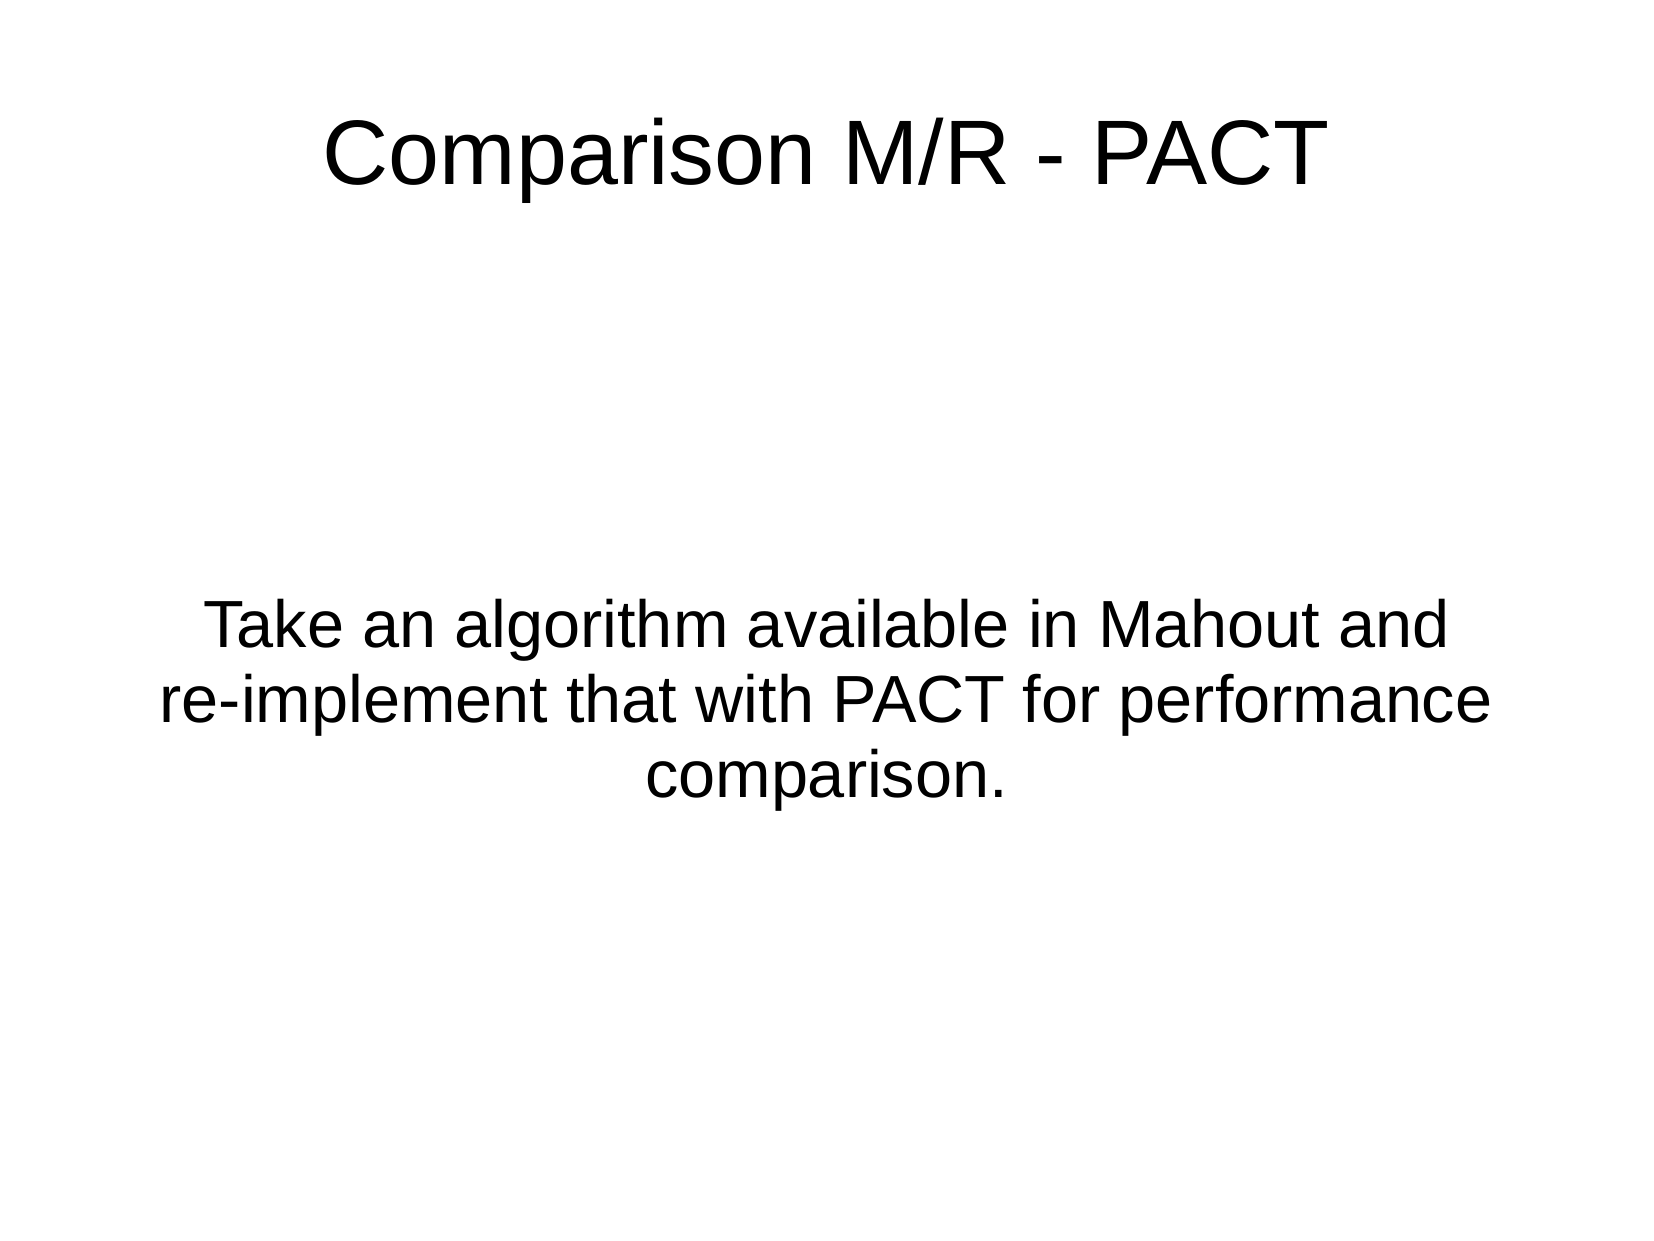

# Comparison M/R - PACT
Take an algorithm available in Mahout and
re-implement that with PACT for performance
comparison.